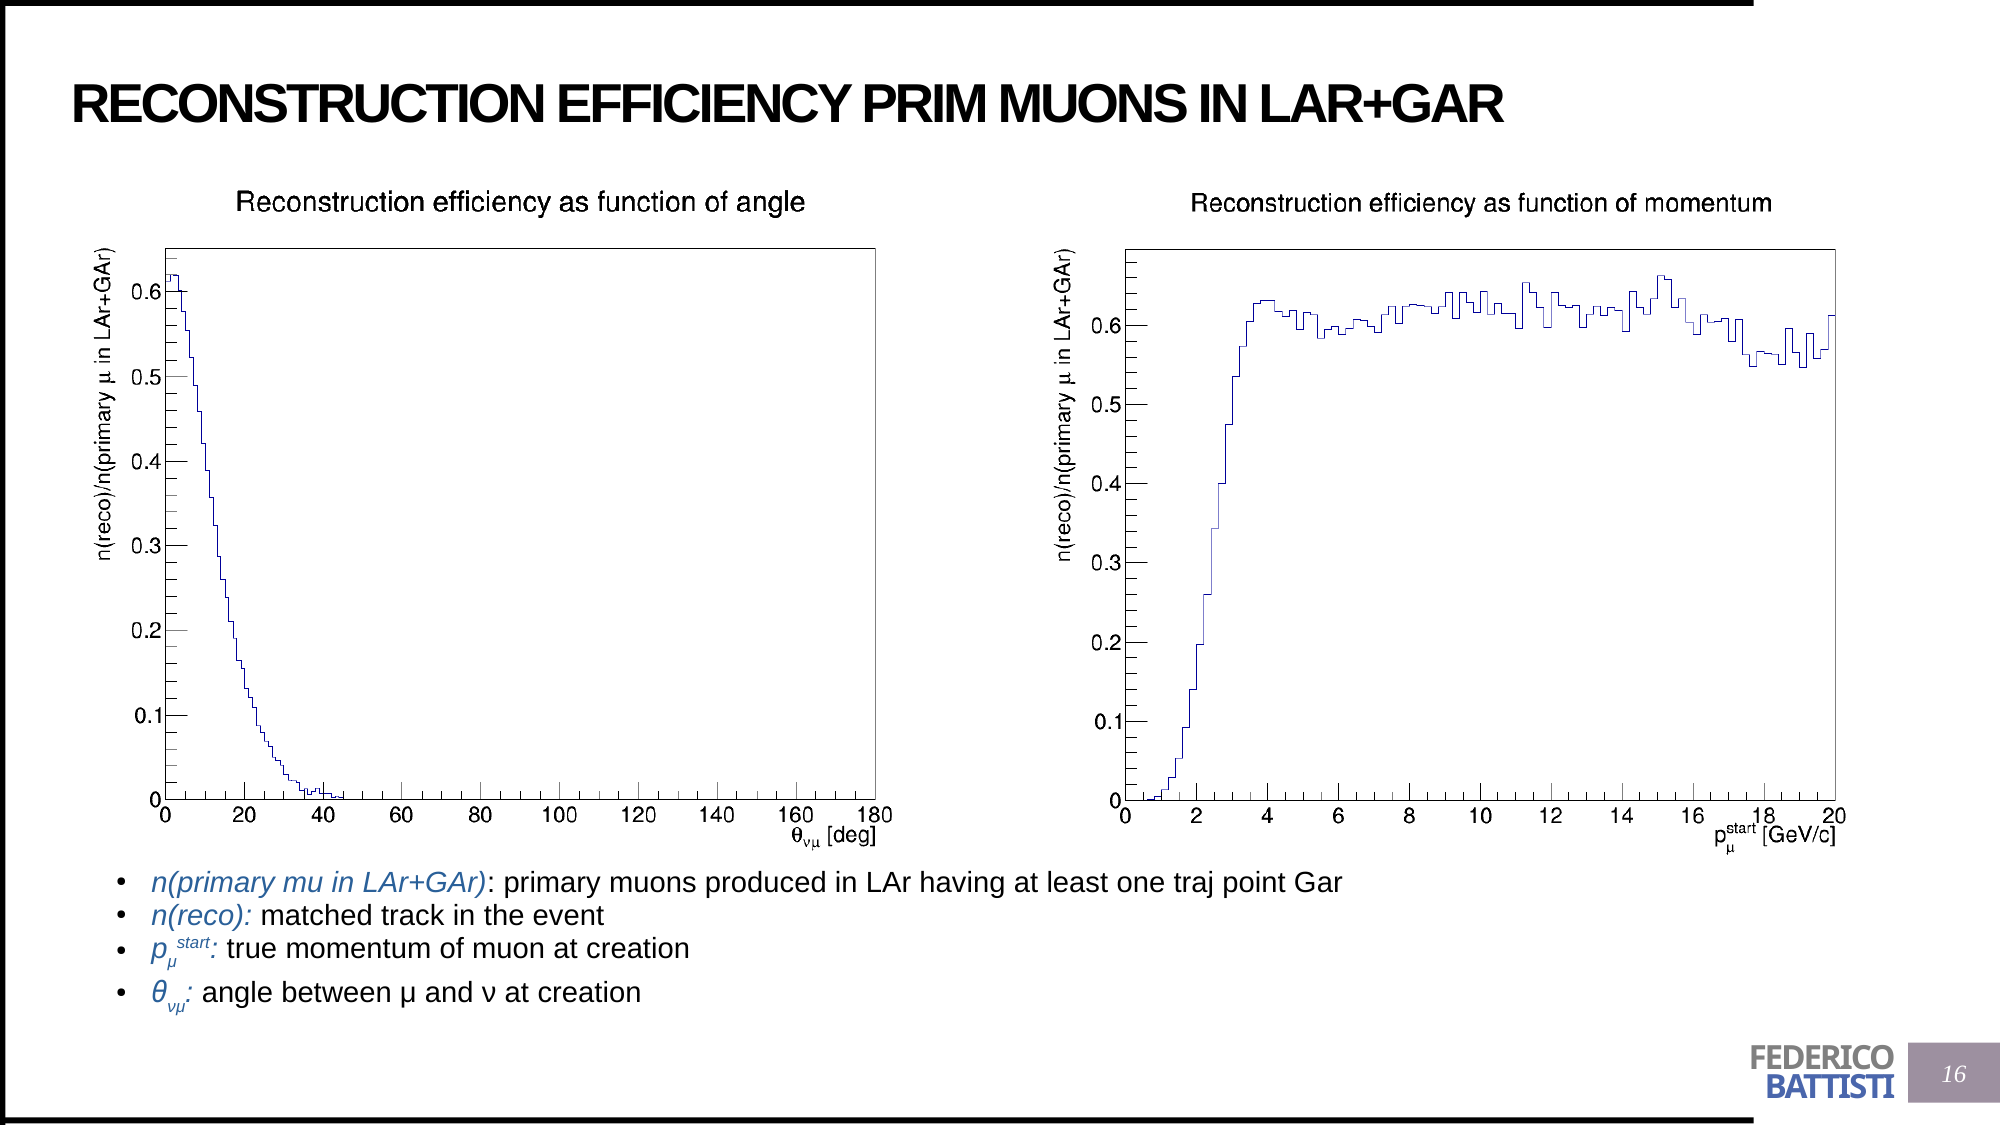

# RECONSTRUCTION EFFICIENCY PRIM MUONS IN LAR+GAR
n(primary mu in LAr+GAr): primary muons produced in LAr having at least one traj point Gar
n(reco): matched track in the event
pμstart: true momentum of muon at creation
θνμ: angle between μ and ν at creation